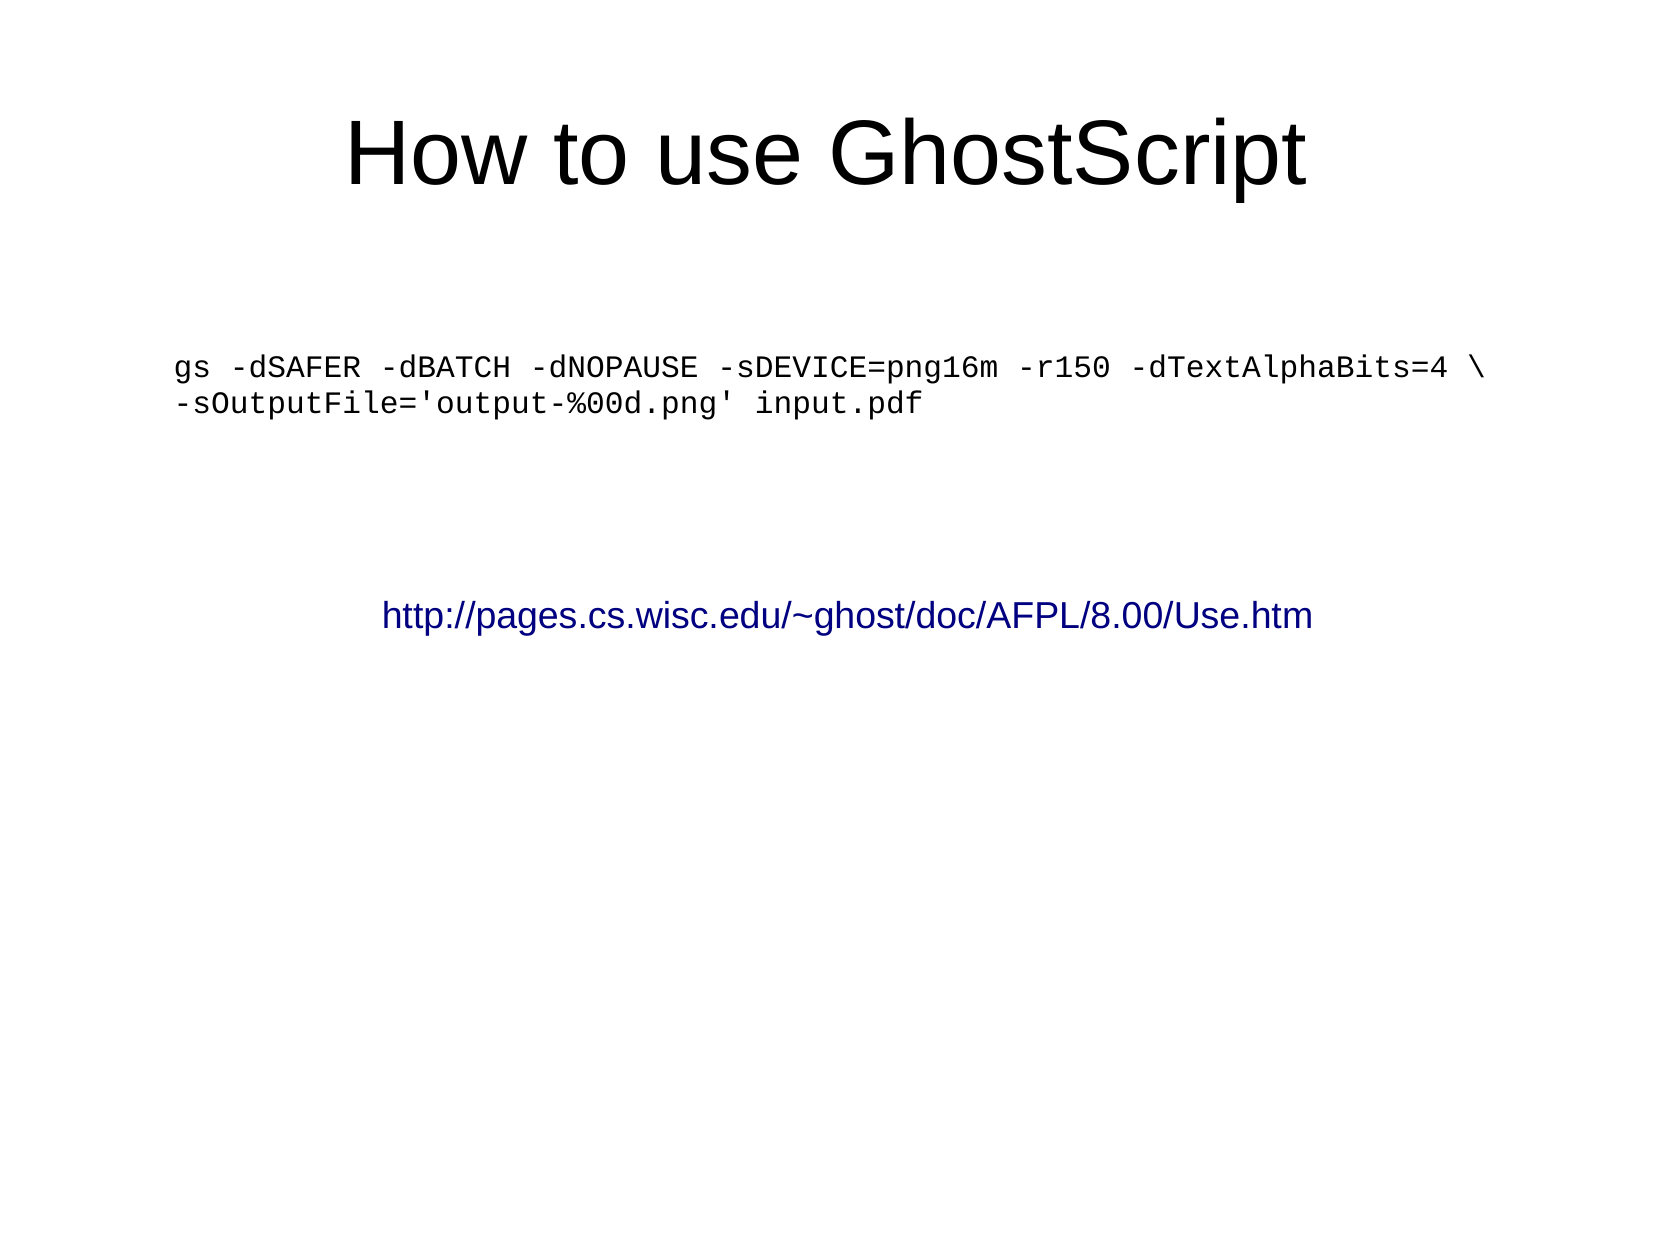

# How to use GhostScript
gs -dSAFER -dBATCH -dNOPAUSE -sDEVICE=png16m -r150 -dTextAlphaBits=4 \
-sOutputFile='output-%00d.png' input.pdf
http://pages.cs.wisc.edu/~ghost/doc/AFPL/8.00/Use.htm